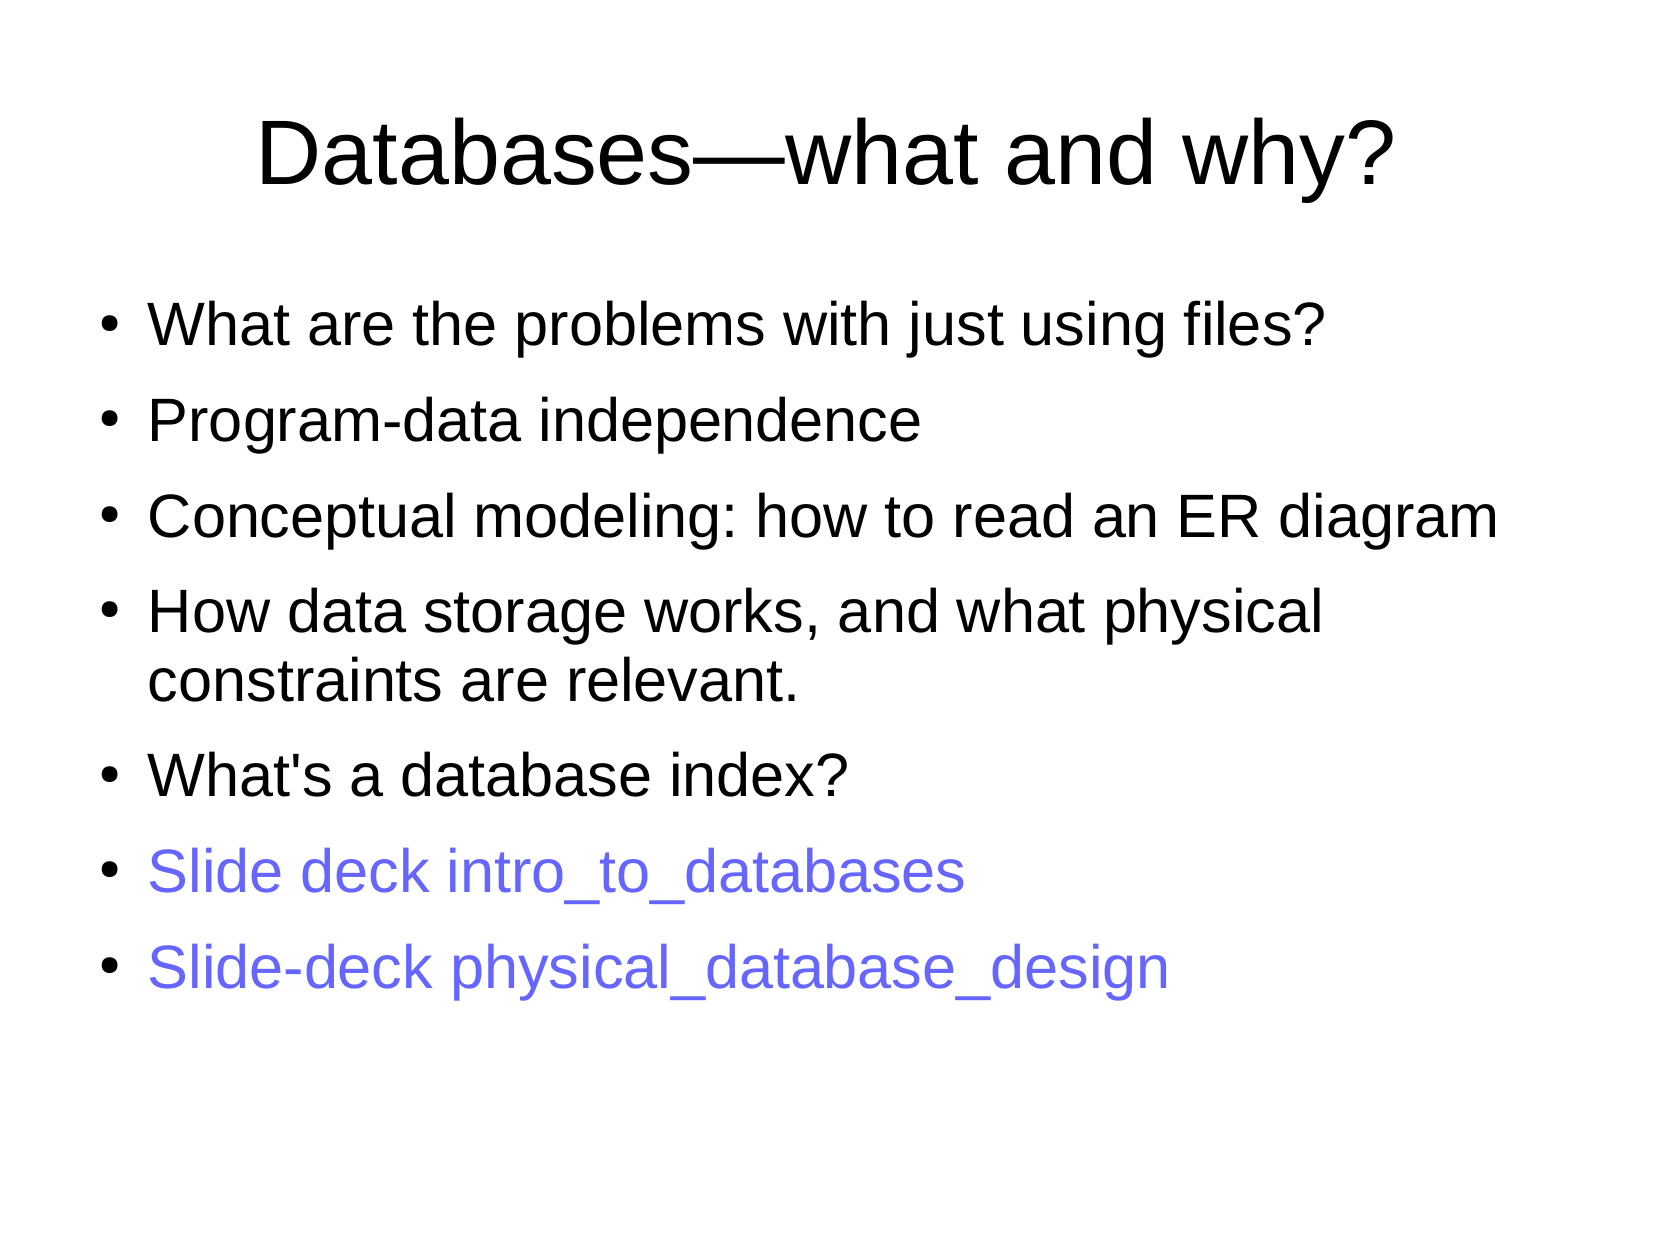

# Databases—what and why?
What are the problems with just using files?
Program-data independence
Conceptual modeling: how to read an ER diagram
How data storage works, and what physical constraints are relevant.
What's a database index?
Slide deck intro_to_databases
Slide-deck physical_database_design